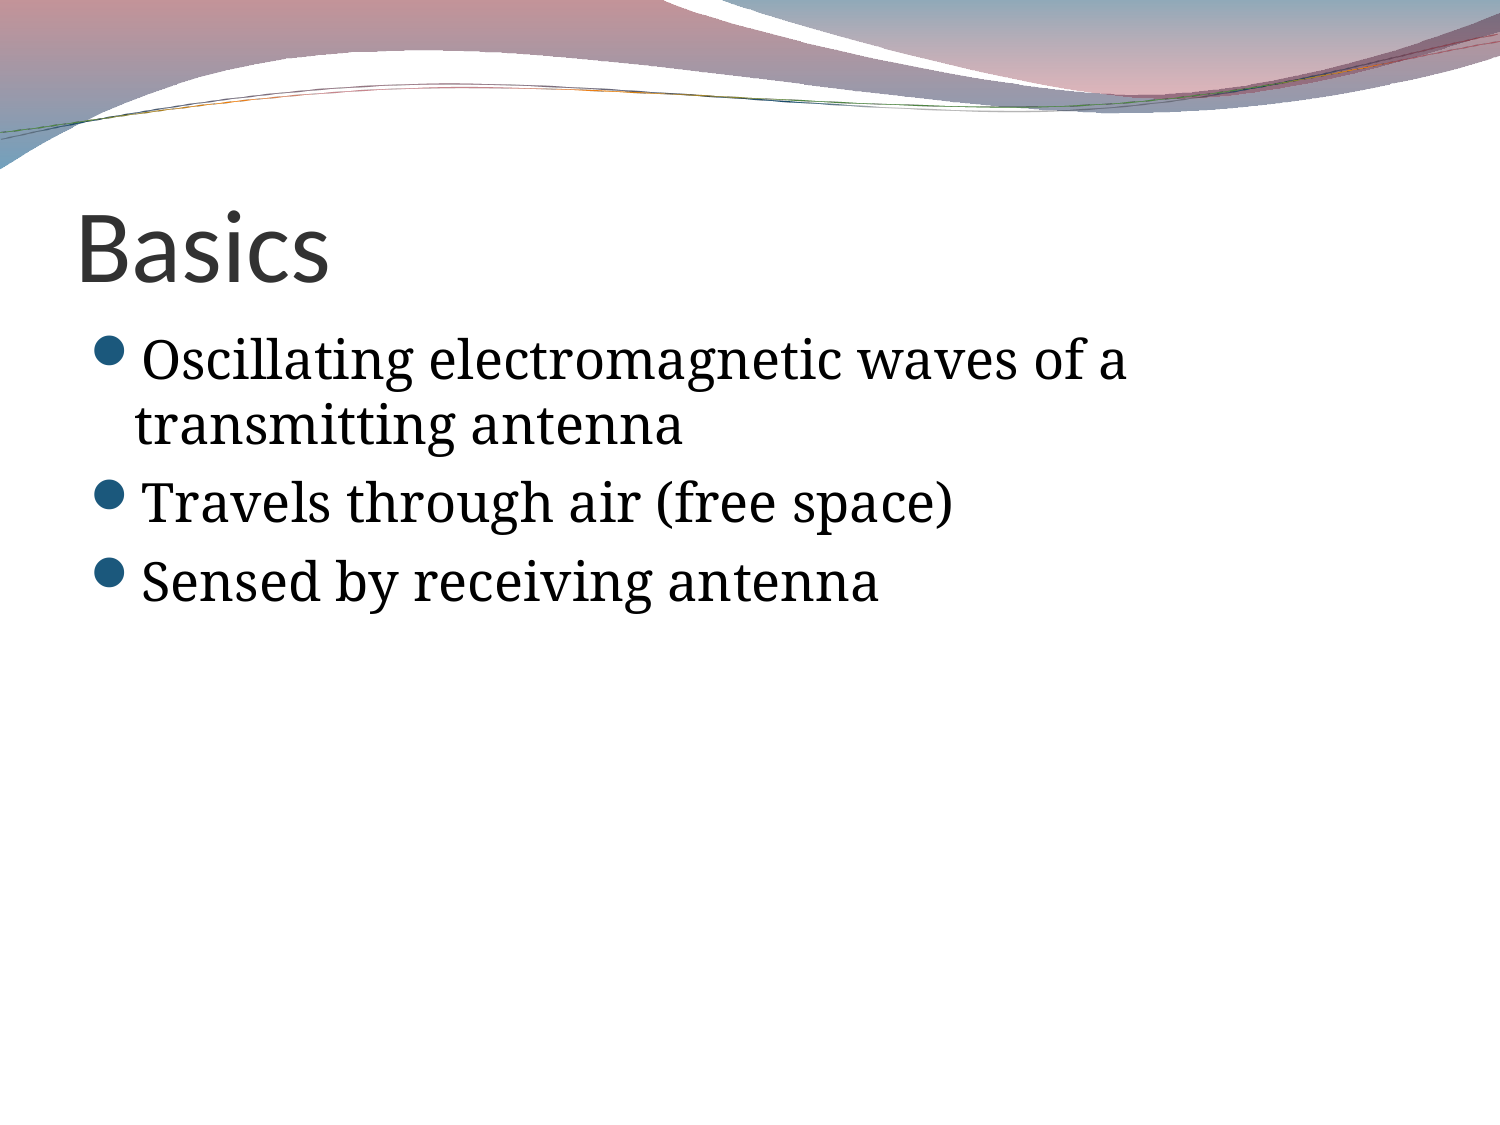

# Basics
Oscillating electromagnetic waves of a transmitting antenna
Travels through air (free space)
Sensed by receiving antenna